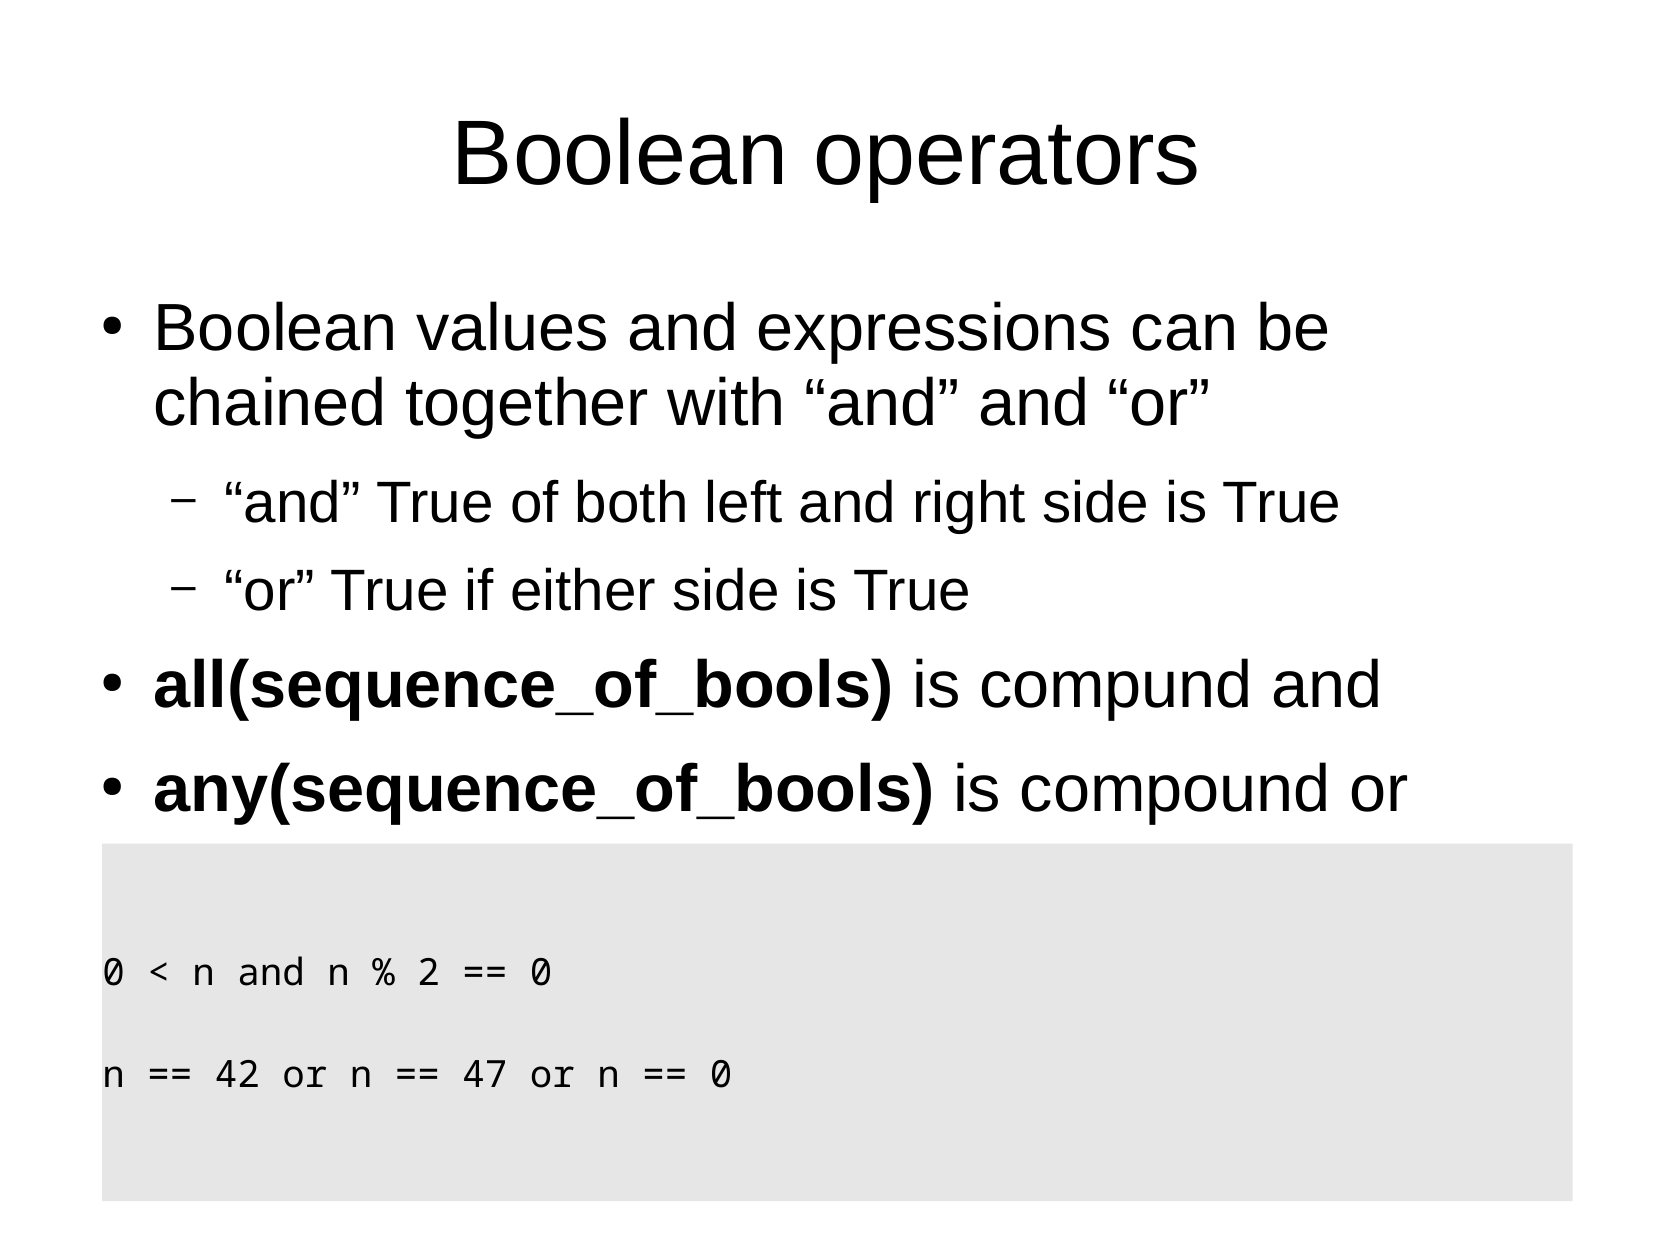

# Boolean operators
Boolean values and expressions can be chained together with “and” and “or”
“and” True of both left and right side is True
“or” True if either side is True
all(sequence_of_bools) is compund and
any(sequence_of_bools) is compound or
0 < n and n % 2 == 0
n == 42 or n == 47 or n == 0